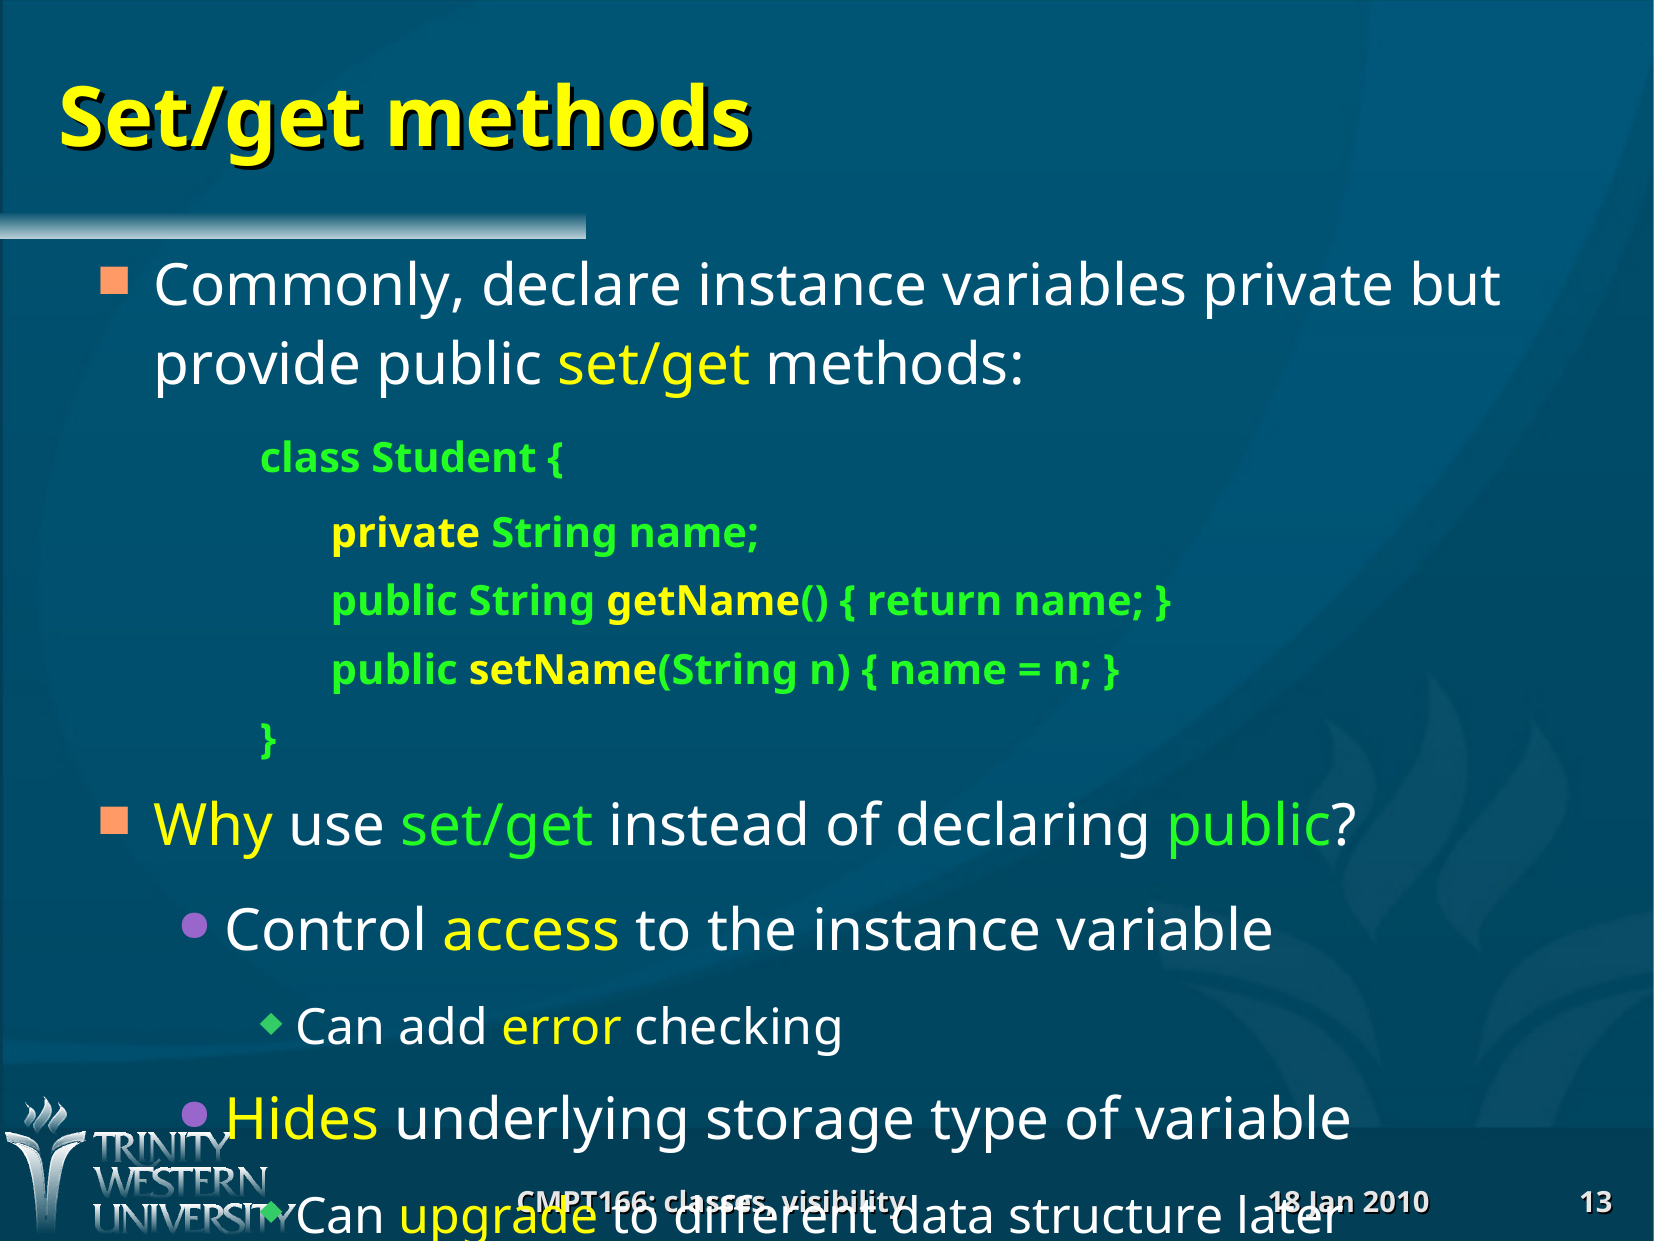

# Set/get methods
Commonly, declare instance variables private but provide public set/get methods:
class Student {
private String name;
public String getName() { return name; }
public setName(String n) { name = n; }
}
Why use set/get instead of declaring public?
Control access to the instance variable
Can add error checking
Hides underlying storage type of variable
Can upgrade to different data structure later
CMPT166: classes, visibility
18 Jan 2010
13